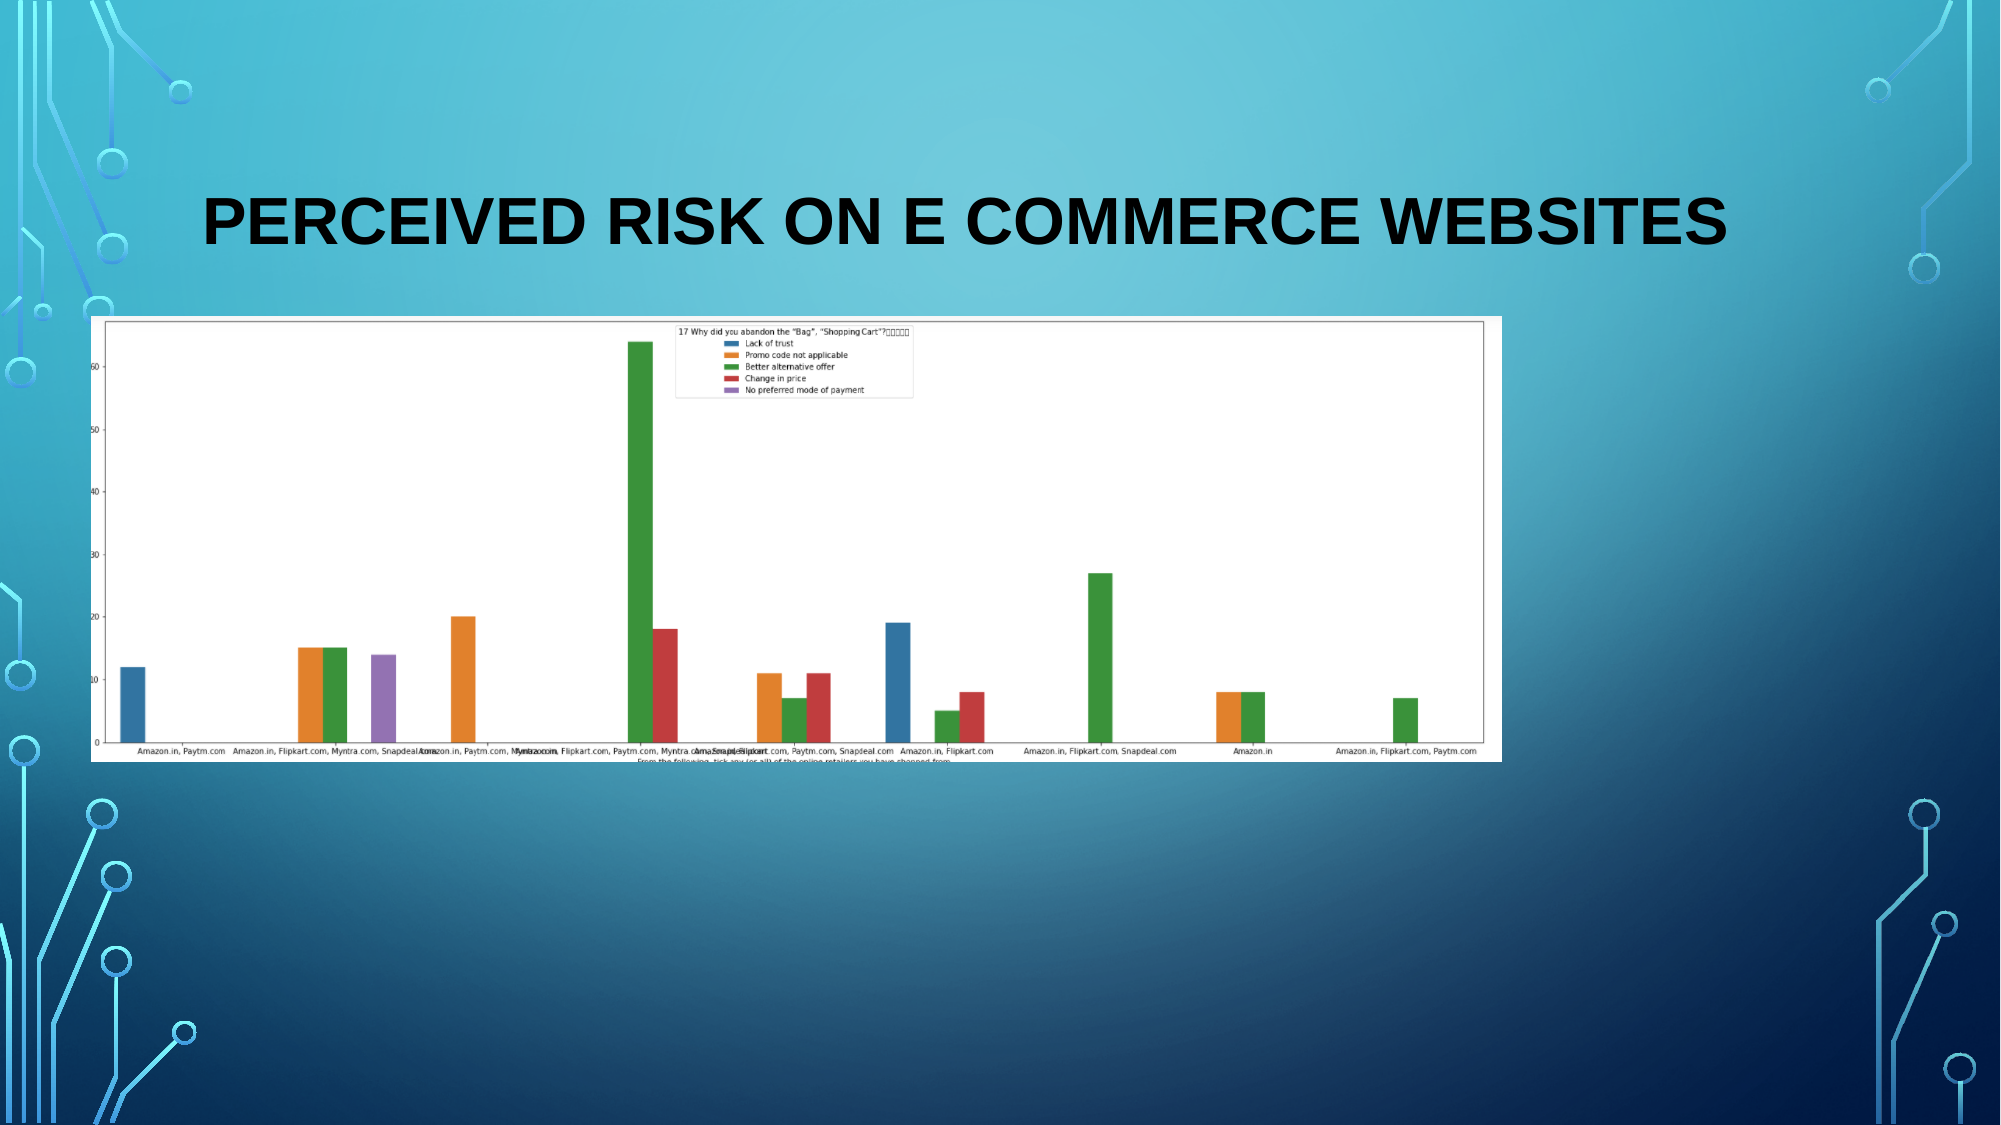

# Perceived Risk on E Commerce Websites